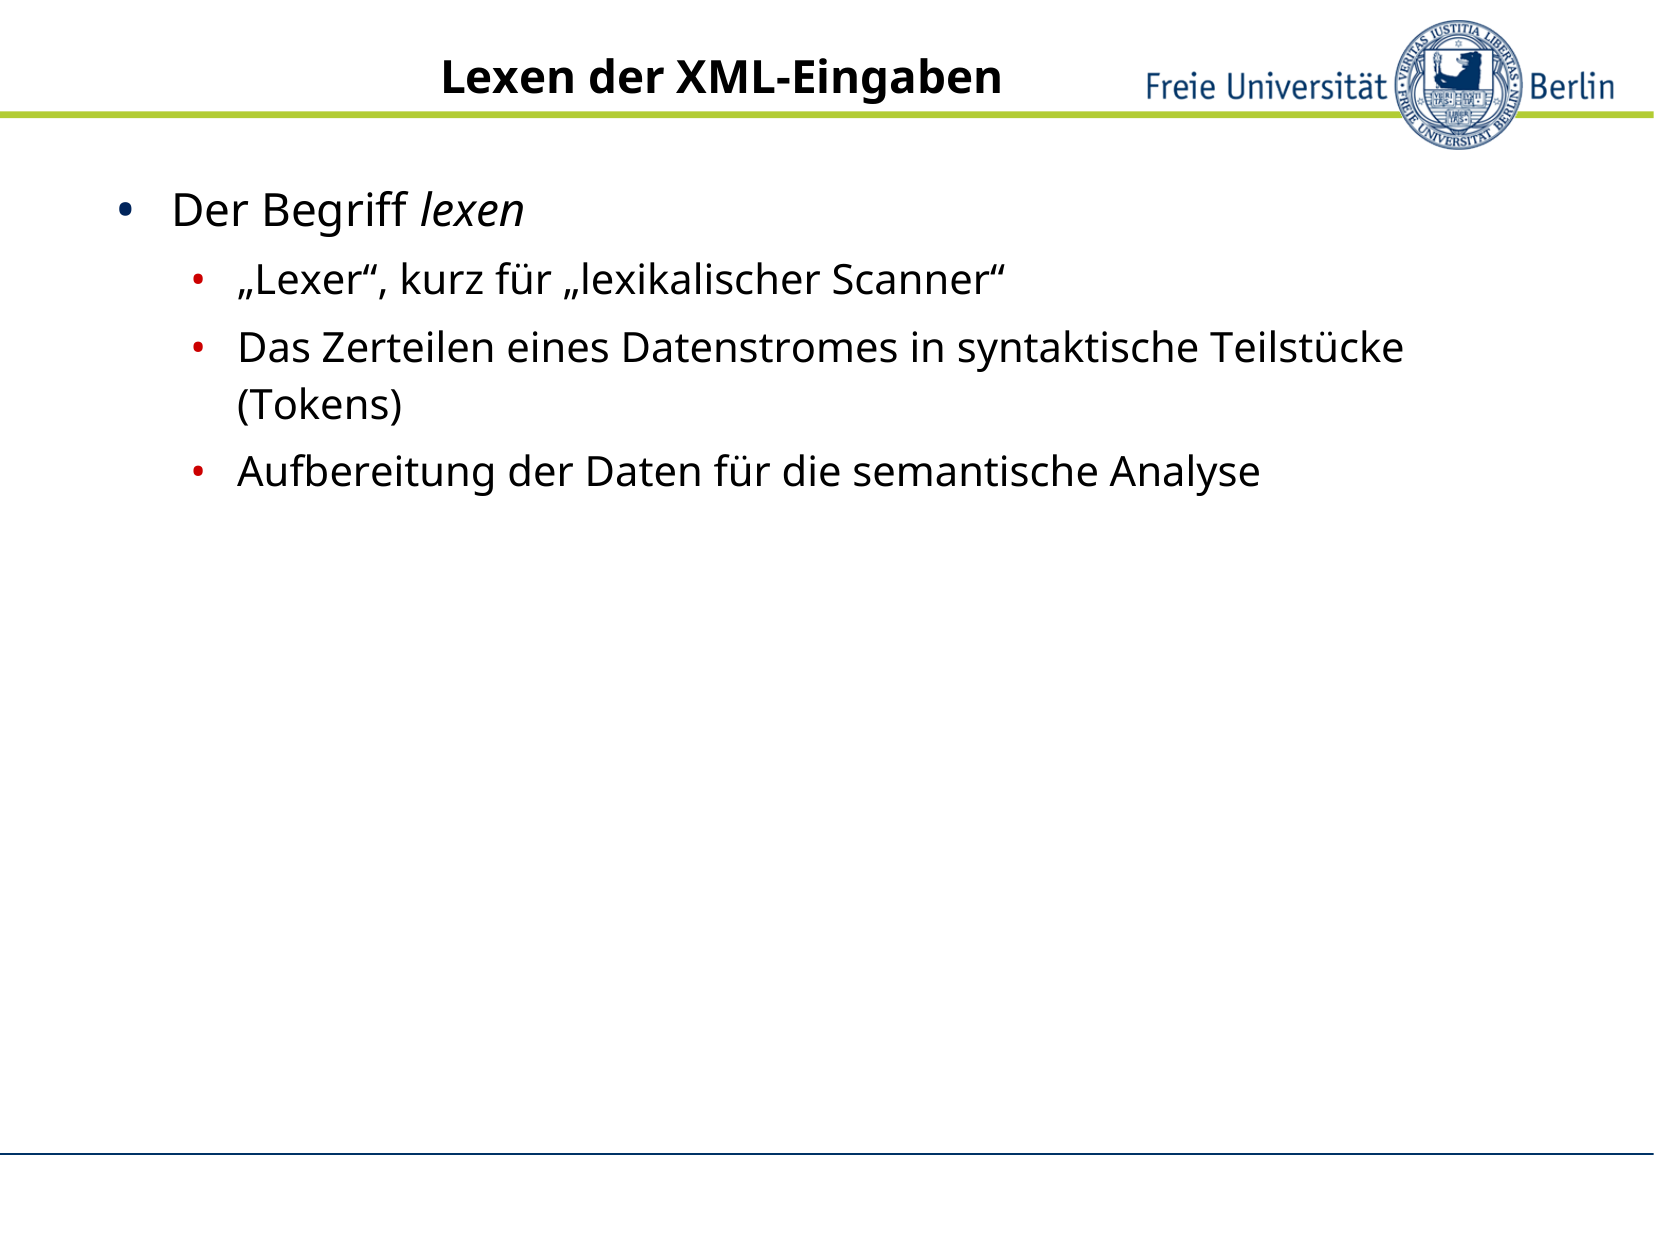

# Lexen der XML-Eingaben
Der Begriff lexen
„Lexer“, kurz für „lexikalischer Scanner“
Das Zerteilen eines Datenstromes in syntaktische Teilstücke (Tokens)
Aufbereitung der Daten für die semantische Analyse